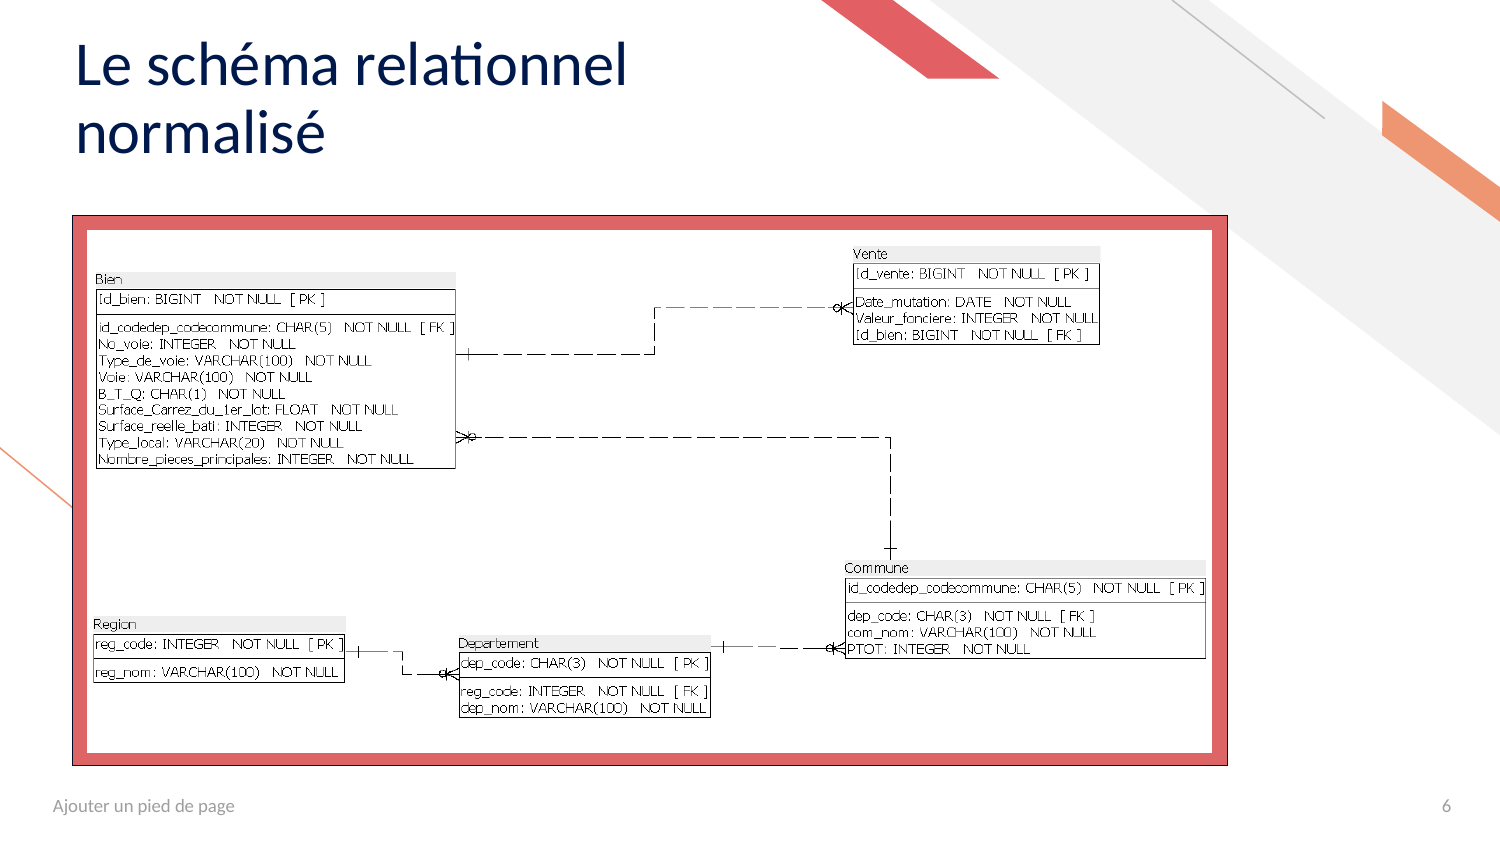

# Le schéma relationnel normalisé
Ajouter un pied de page